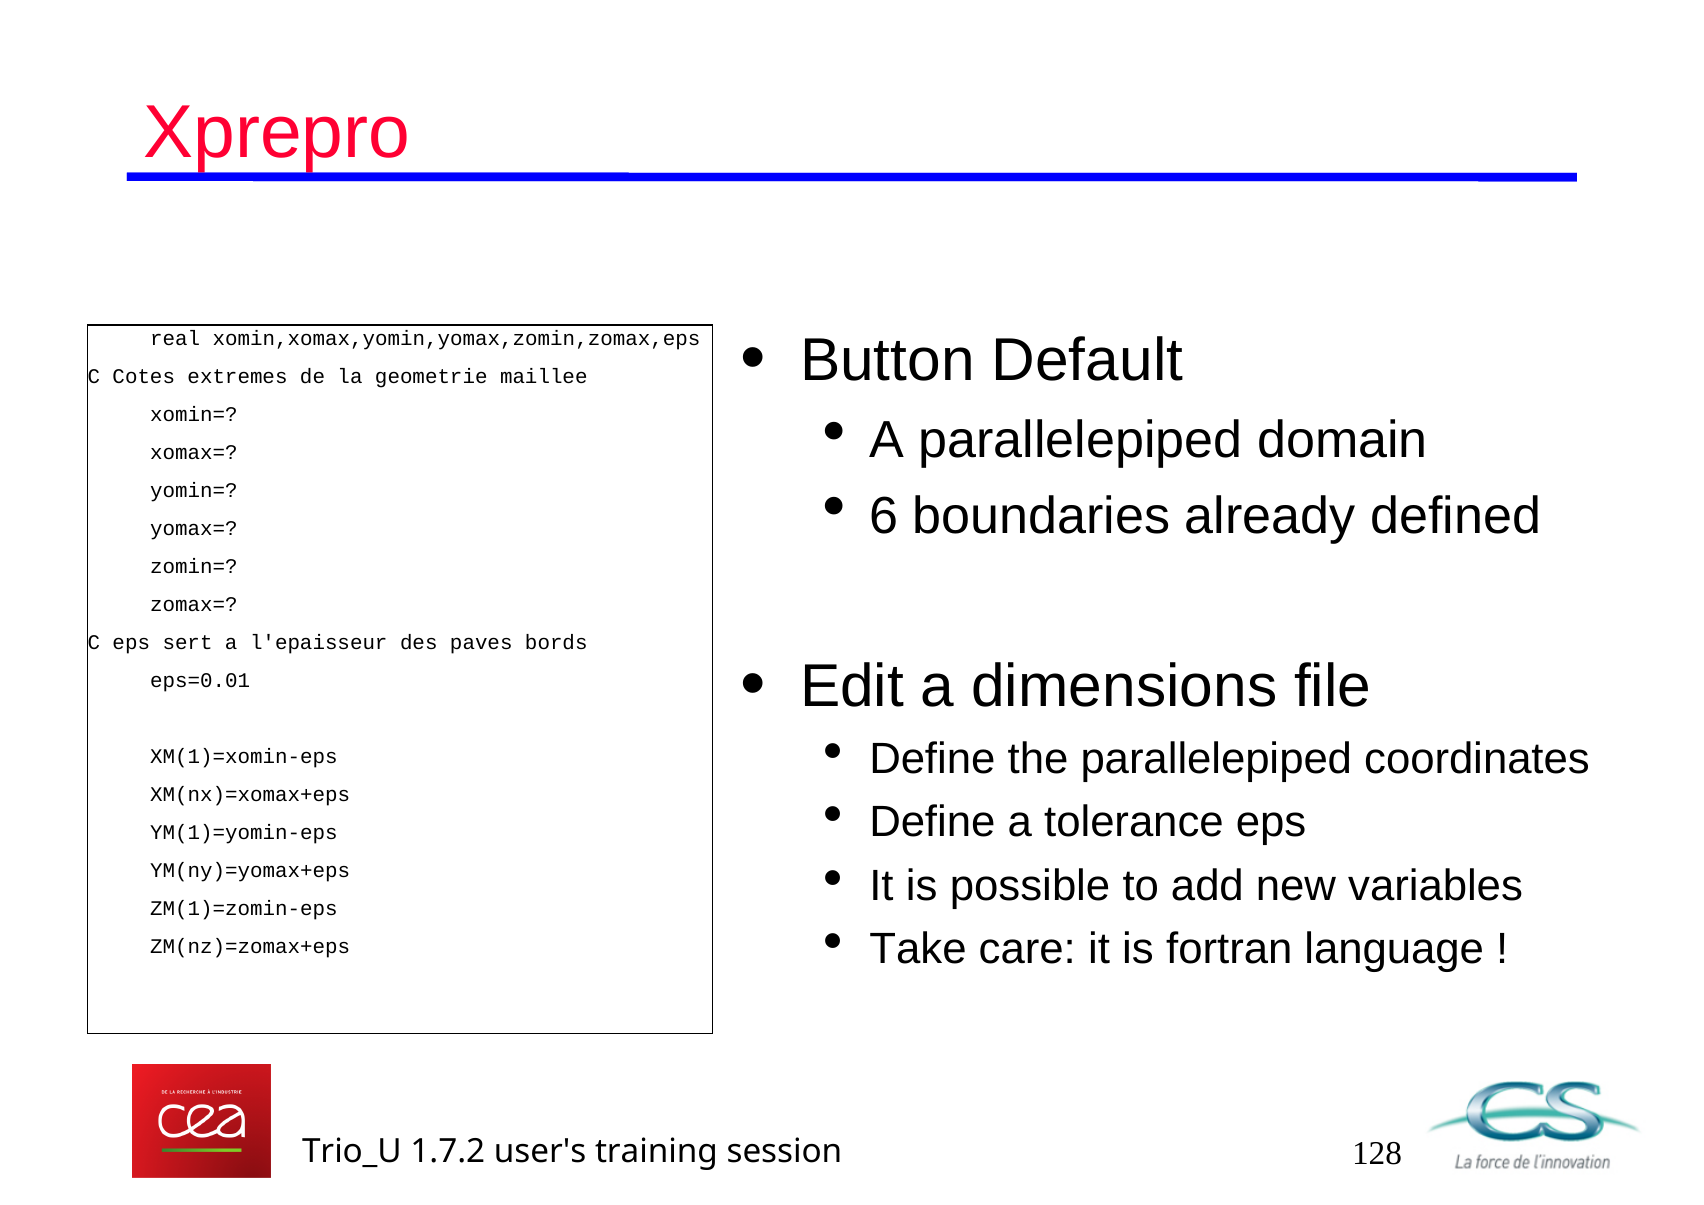

# Xprepro
Button Default
A parallelepiped domain
6 boundaries already defined
Edit a dimensions file
Define the parallelepiped coordinates
Define a tolerance eps
It is possible to add new variables
Take care: it is fortran language !
 real xomin,xomax,yomin,yomax,zomin,zomax,eps
C Cotes extremes de la geometrie maillee
 xomin=?
 xomax=?
 yomin=?
 yomax=?
 zomin=?
 zomax=?
C eps sert a l'epaisseur des paves bords
 eps=0.01
 XM(1)=xomin-eps
 XM(nx)=xomax+eps
 YM(1)=yomin-eps
 YM(ny)=yomax+eps
 ZM(1)=zomin-eps
 ZM(nz)=zomax+eps
Trio_U 1.7.2 user's training session
128